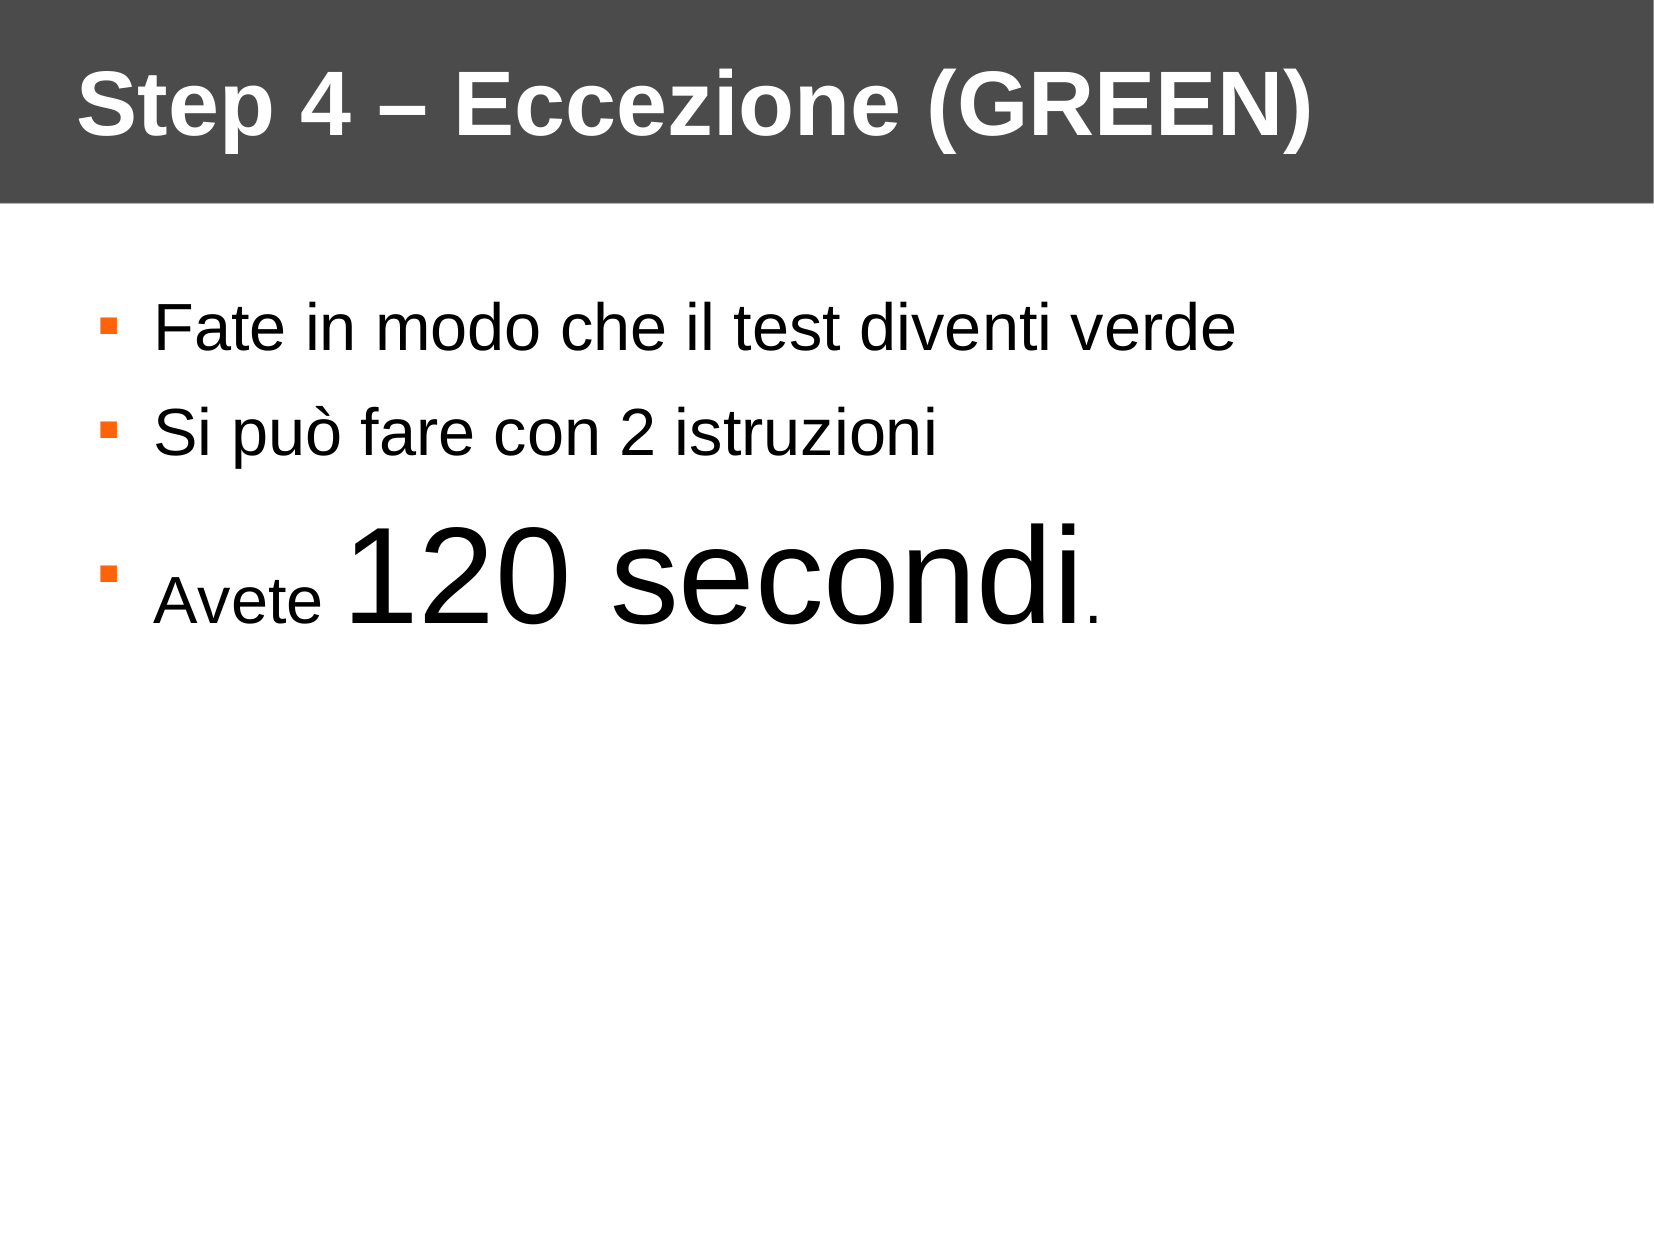

# Step 4 – Eccezione (GREEN)
Fate in modo che il test diventi verde
Si può fare con 2 istruzioni
Avete 120 secondi.